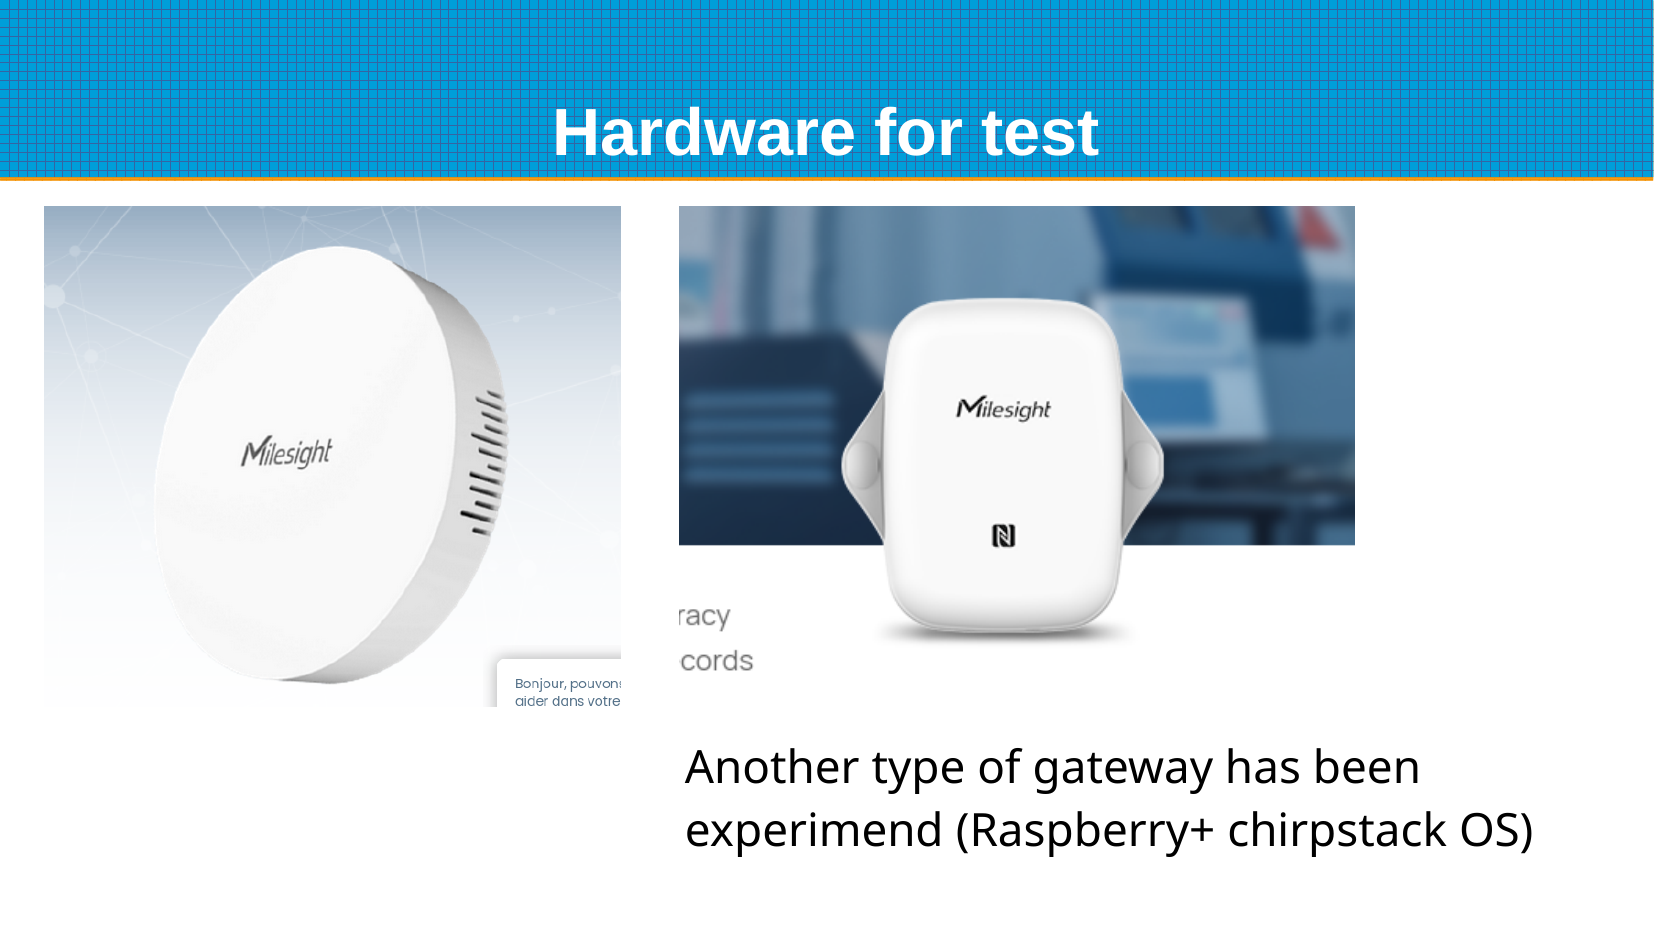

# Hardware for test
Another type of gateway has been experimend (Raspberry+ chirpstack OS)